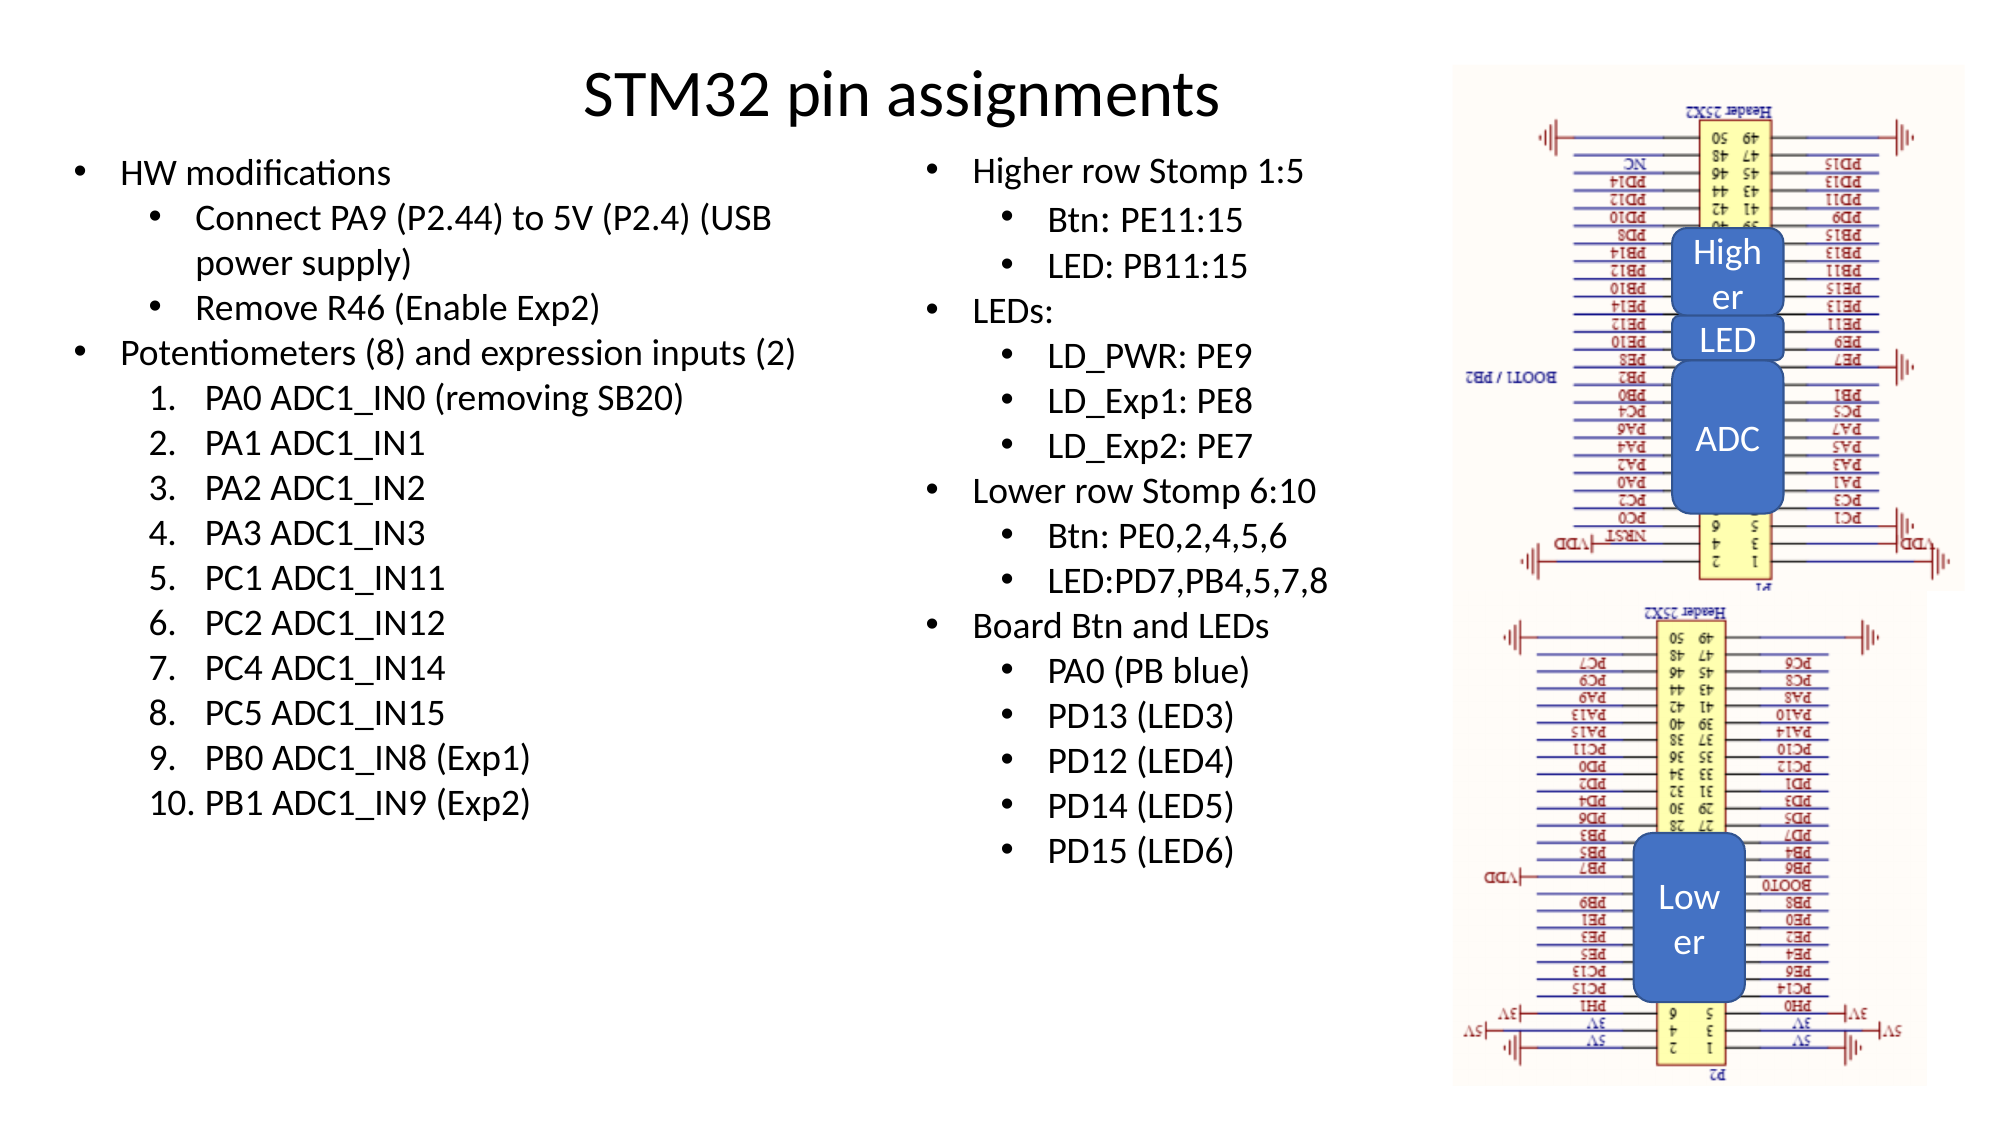

STM32 pin assignments
Higher row Stomp 1:5
Btn: PE11:15
LED: PB11:15
LEDs:
LD_PWR: PE9
LD_Exp1: PE8
LD_Exp2: PE7
Lower row Stomp 6:10
Btn: PE0,2,4,5,6
LED:PD7,PB4,5,7,8
Board Btn and LEDs
PA0 (PB blue)
PD13 (LED3)
PD12 (LED4)
PD14 (LED5)
PD15 (LED6)
HW modifications
Connect PA9 (P2.44) to 5V (P2.4) (USB power supply)
Remove R46 (Enable Exp2)
Potentiometers (8) and expression inputs (2)
PA0 ADC1_IN0 (removing SB20)
PA1 ADC1_IN1
PA2 ADC1_IN2
PA3 ADC1_IN3
PC1 ADC1_IN11
PC2 ADC1_IN12
PC4 ADC1_IN14
PC5 ADC1_IN15
PB0 ADC1_IN8 (Exp1)
PB1 ADC1_IN9 (Exp2)
Higher
LED
ADC
Lower